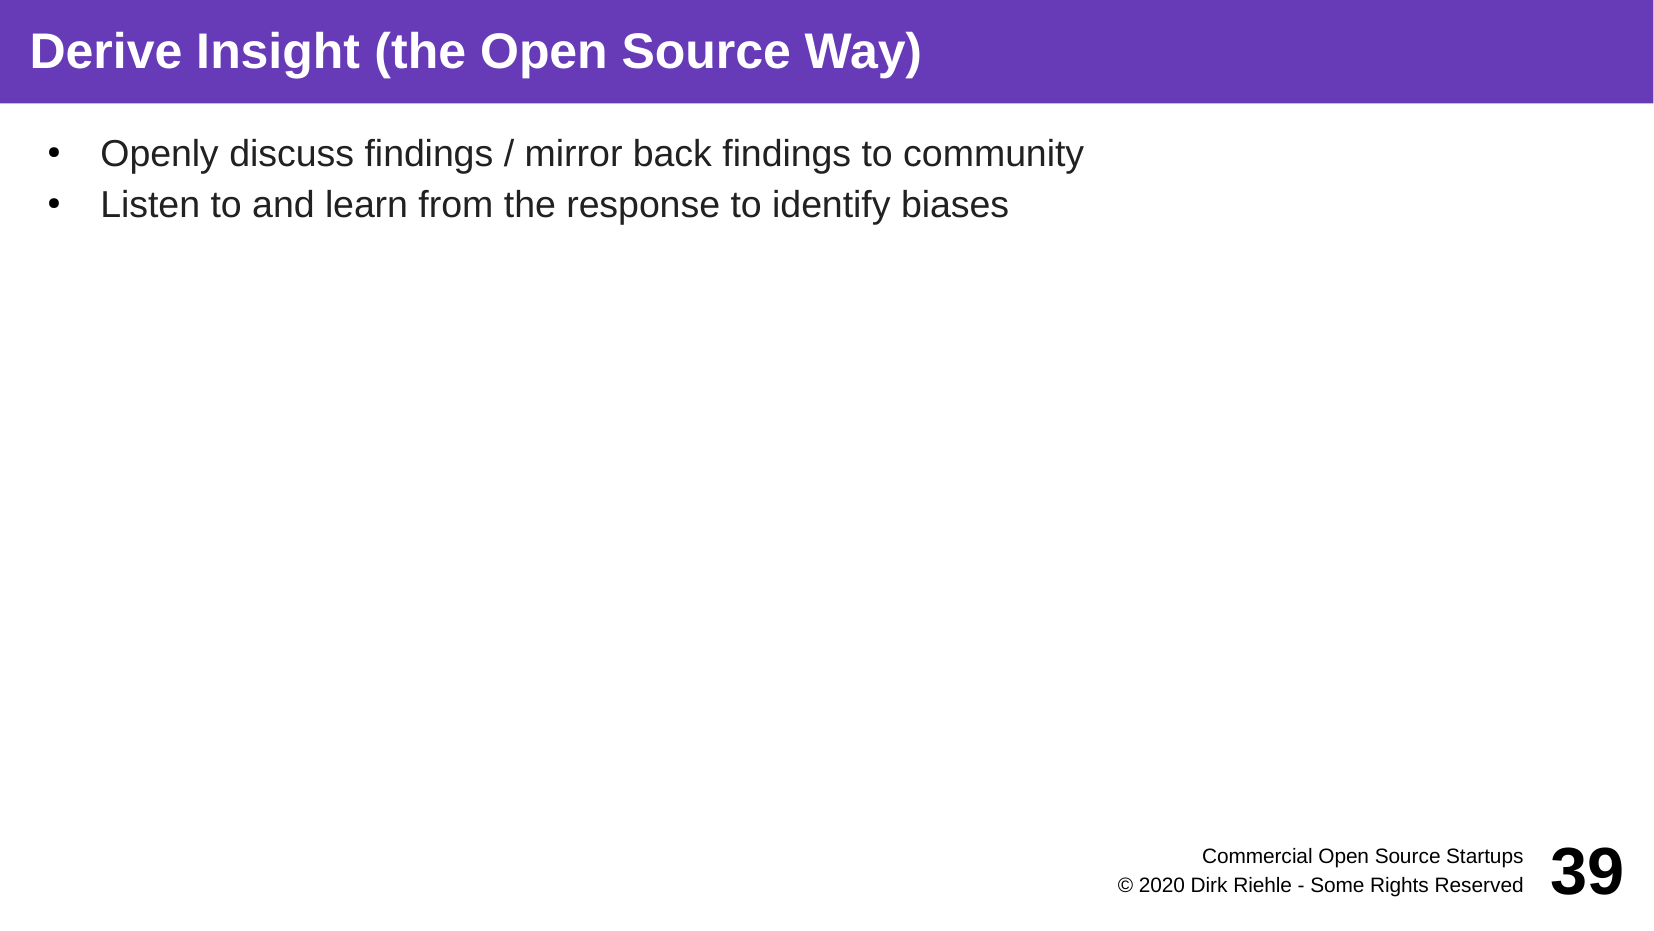

# Derive Insight (the Open Source Way)
Openly discuss findings / mirror back findings to community
Listen to and learn from the response to identify biases
Commercial Open Source Startups
39
© 2020 Dirk Riehle - Some Rights Reserved